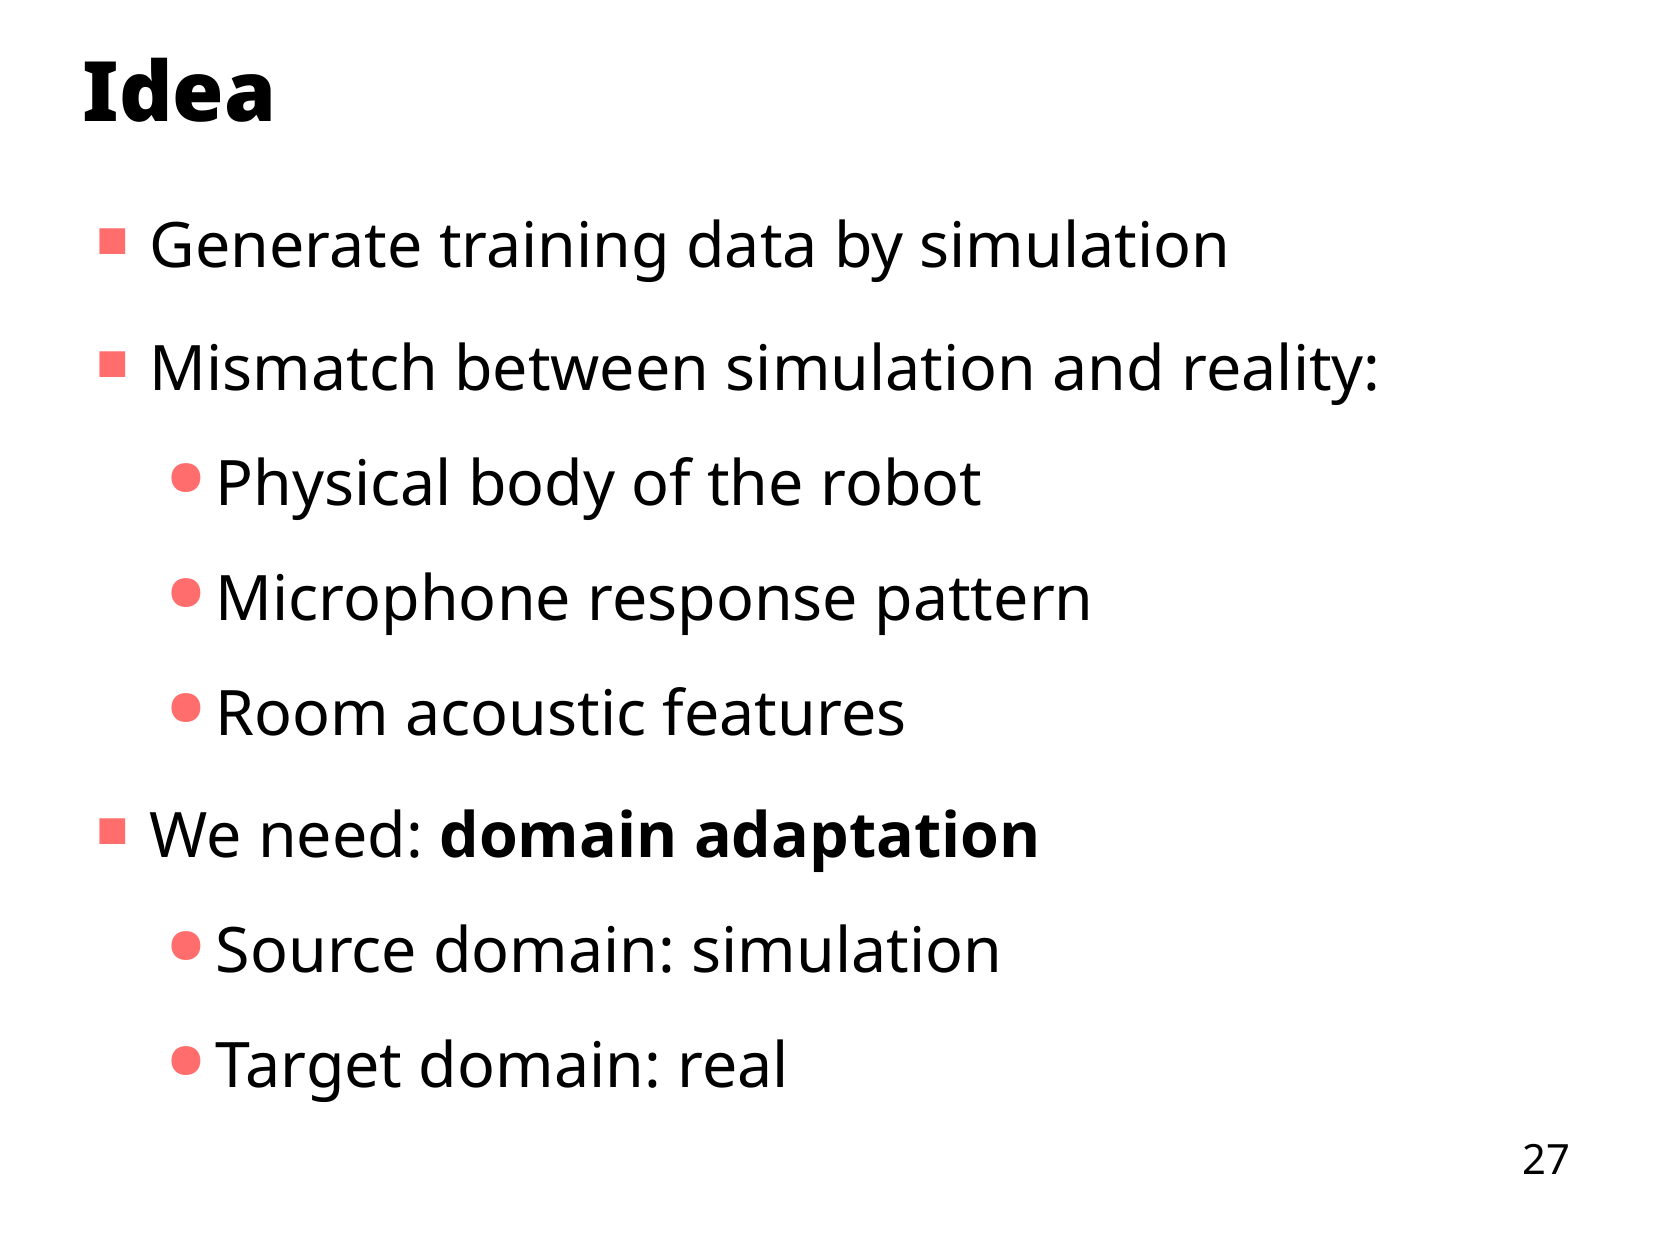

# Idea
Generate training data by simulation
Mismatch between simulation and reality:
Physical body of the robot
Microphone response pattern
Room acoustic features
We need: domain adaptation
Source domain: simulation
Target domain: real
27